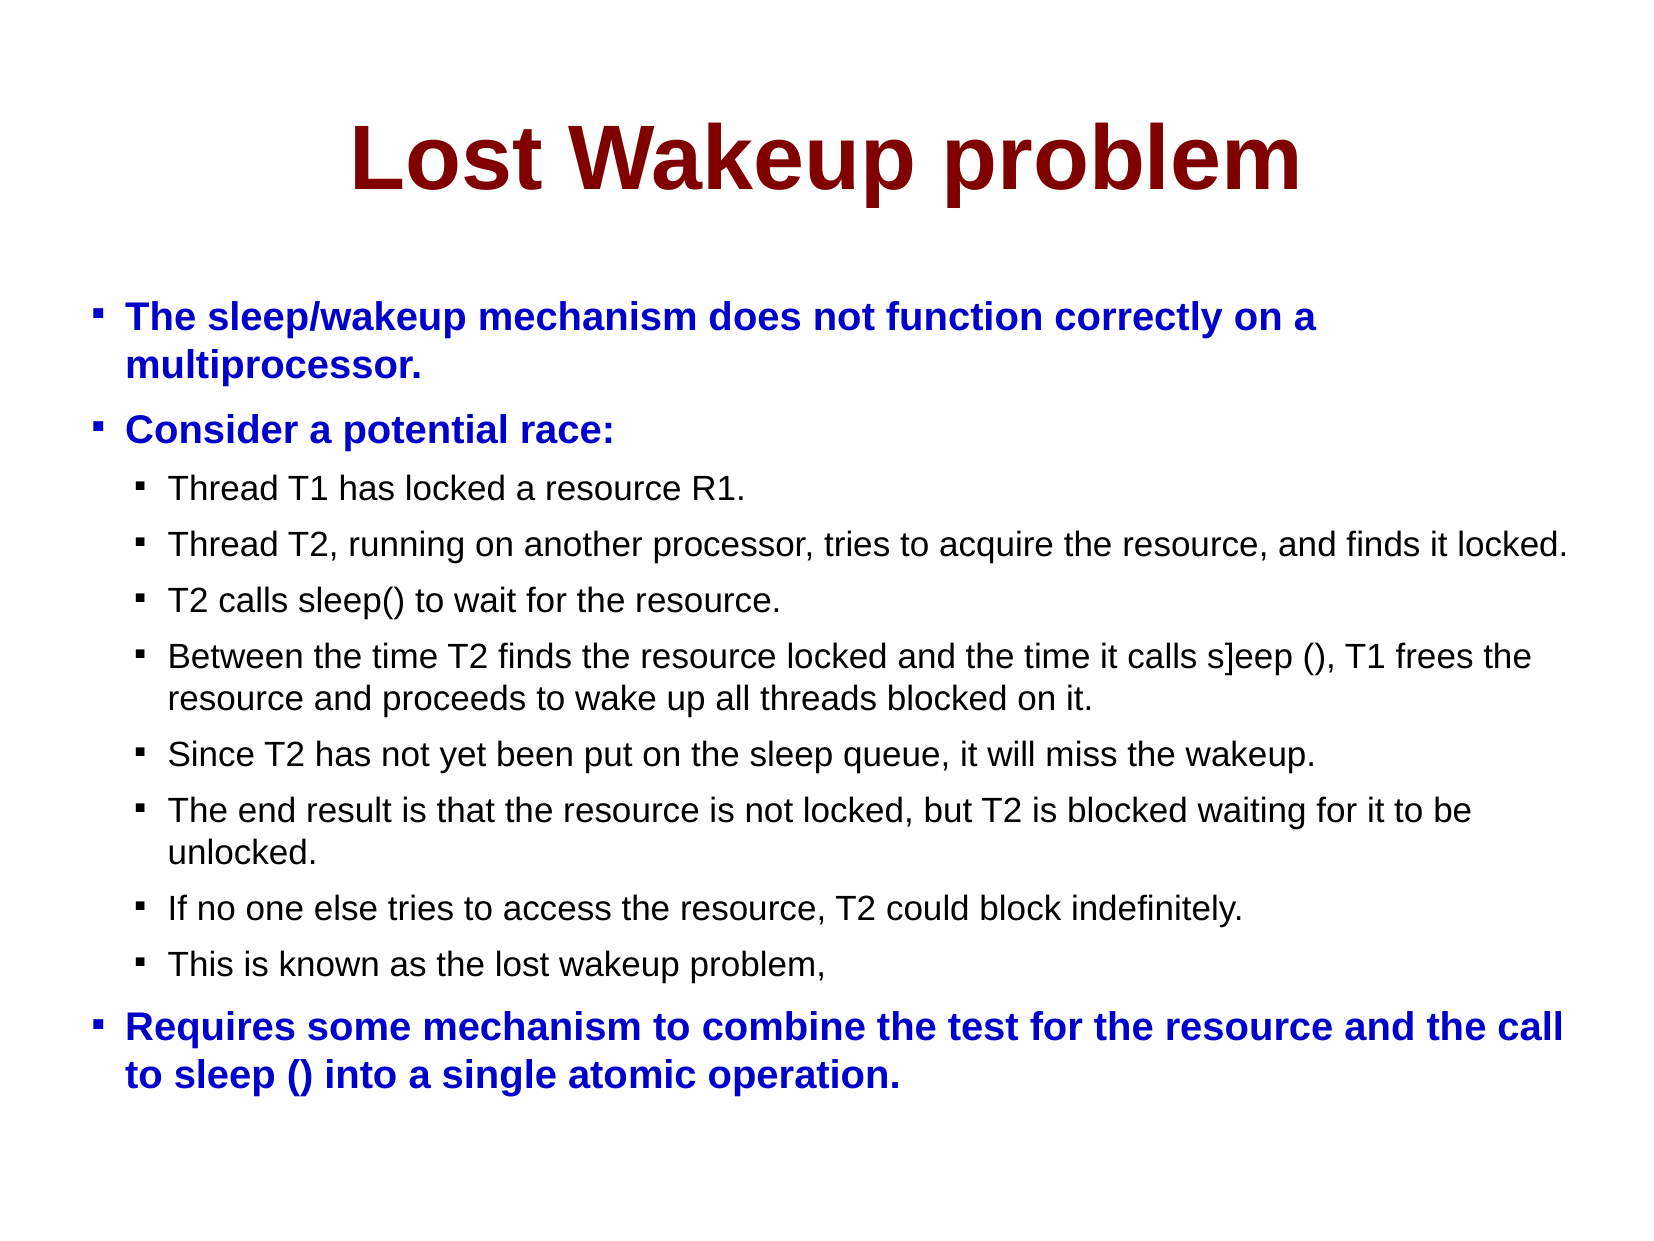

# Lost Wakeup problem
The sleep/wakeup mechanism does not function correctly on a multiprocessor.
Consider a potential race:
Thread T1 has locked a resource R1.
Thread T2, running on another processor, tries to acquire the resource, and finds it locked.
T2 calls sleep() to wait for the resource.
Between the time T2 finds the resource locked and the time it calls s]eep (), T1 frees the resource and proceeds to wake up all threads blocked on it.
Since T2 has not yet been put on the sleep queue, it will miss the wakeup.
The end result is that the resource is not locked, but T2 is blocked waiting for it to be unlocked.
If no one else tries to access the resource, T2 could block indefinitely.
This is known as the lost wakeup problem,
Requires some mechanism to combine the test for the resource and the call to sleep () into a single atomic operation.